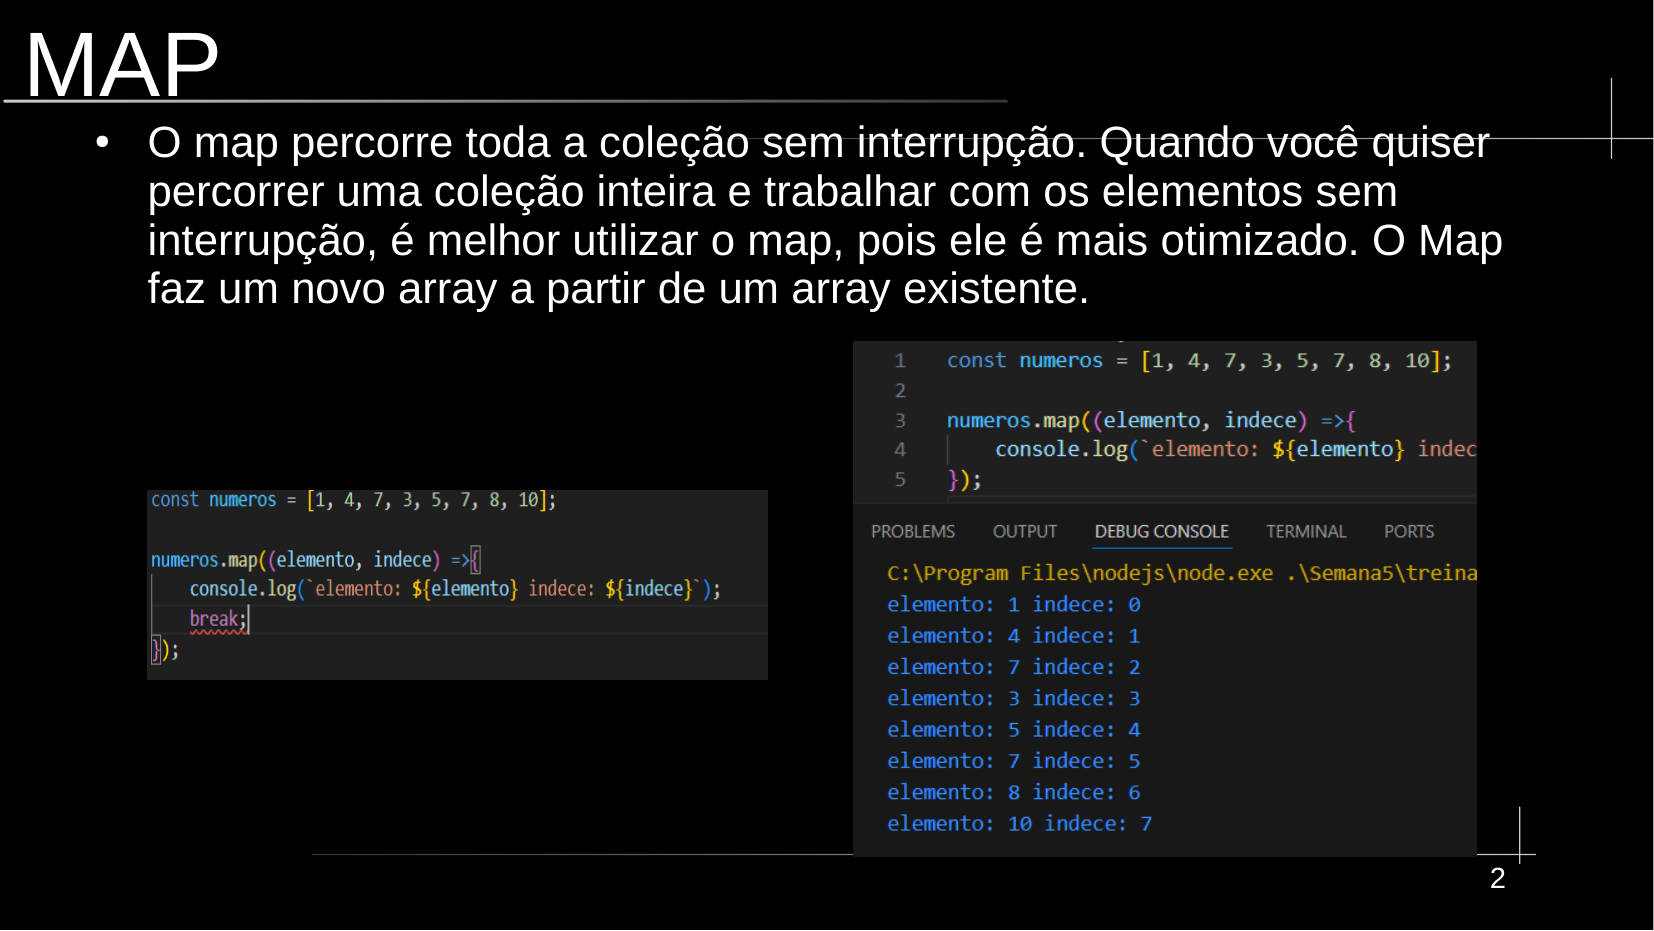

# MAP
O map percorre toda a coleção sem interrupção. Quando você quiser percorrer uma coleção inteira e trabalhar com os elementos sem interrupção, é melhor utilizar o map, pois ele é mais otimizado. O Map faz um novo array a partir de um array existente.
2